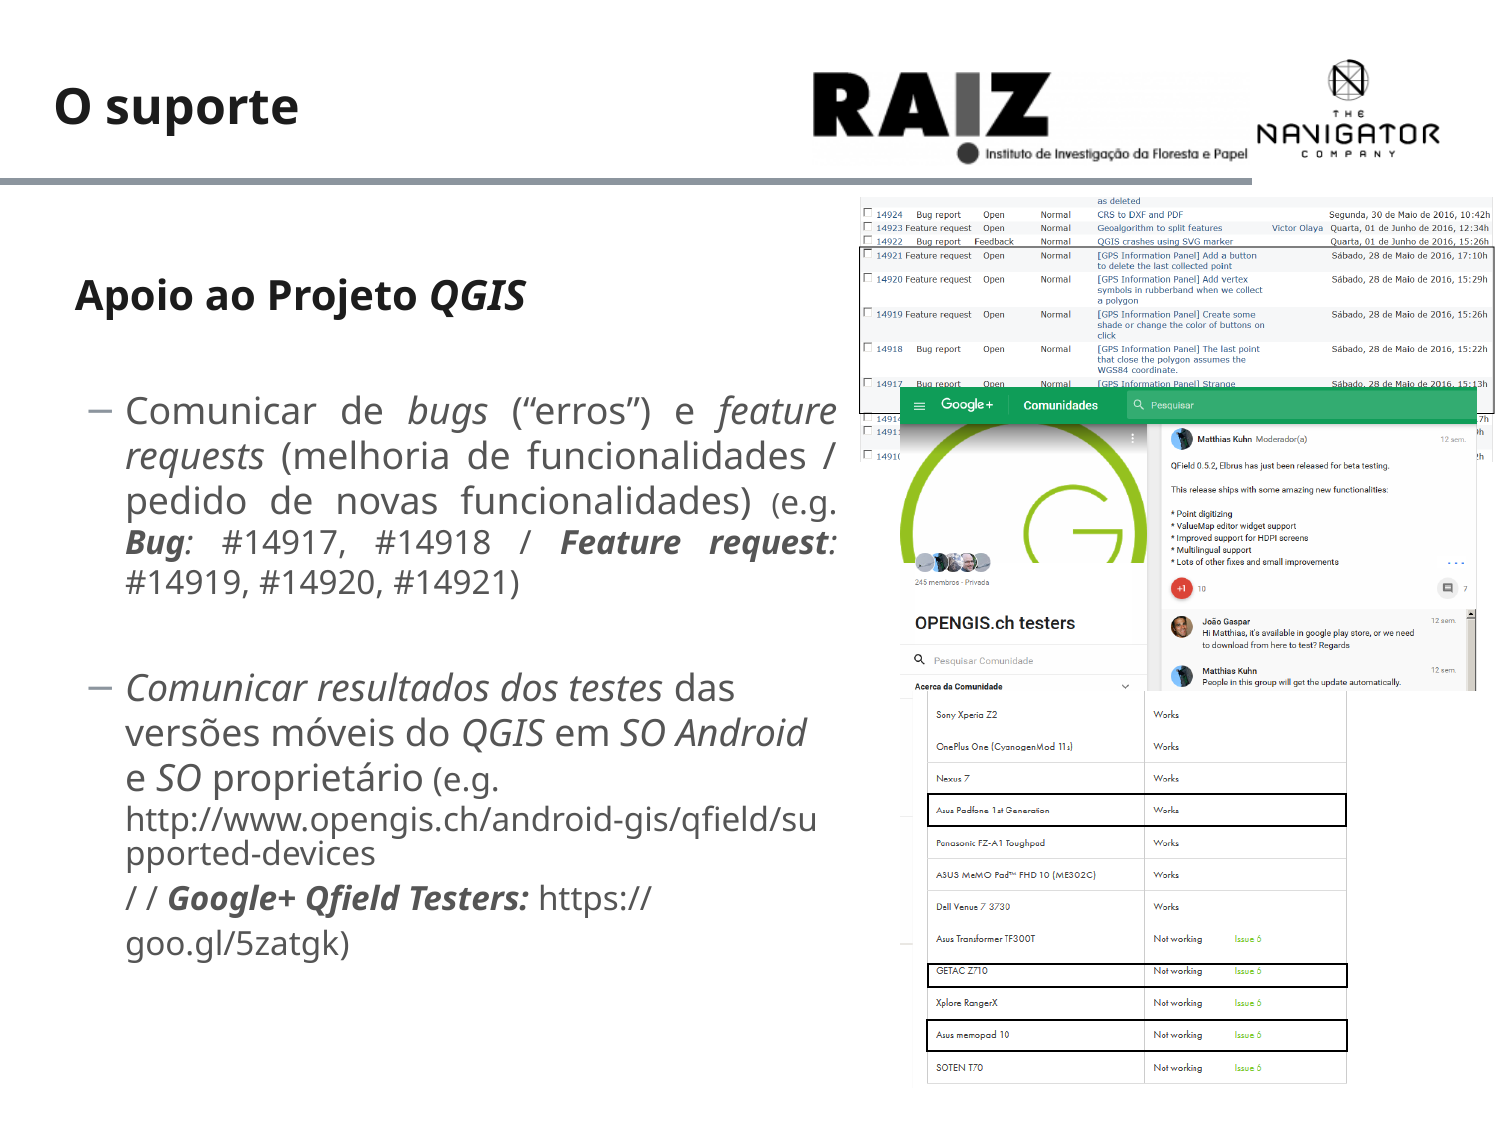

O suporte
# Apoio ao Projeto QGIS
Comunicar de bugs (“erros”) e feature requests (melhoria de funcionalidades / pedido de novas funcionalidades) (e.g. Bug: #14917, #14918 / Feature request: #14919, #14920, #14921)
Comunicar resultados dos testes das versões móveis do QGIS em SO Android e SO proprietário (e.g. http://www.opengis.ch/android-gis/qfield/supported-devices/ / Google+ Qfield Testers: https://goo.gl/5zatgk)